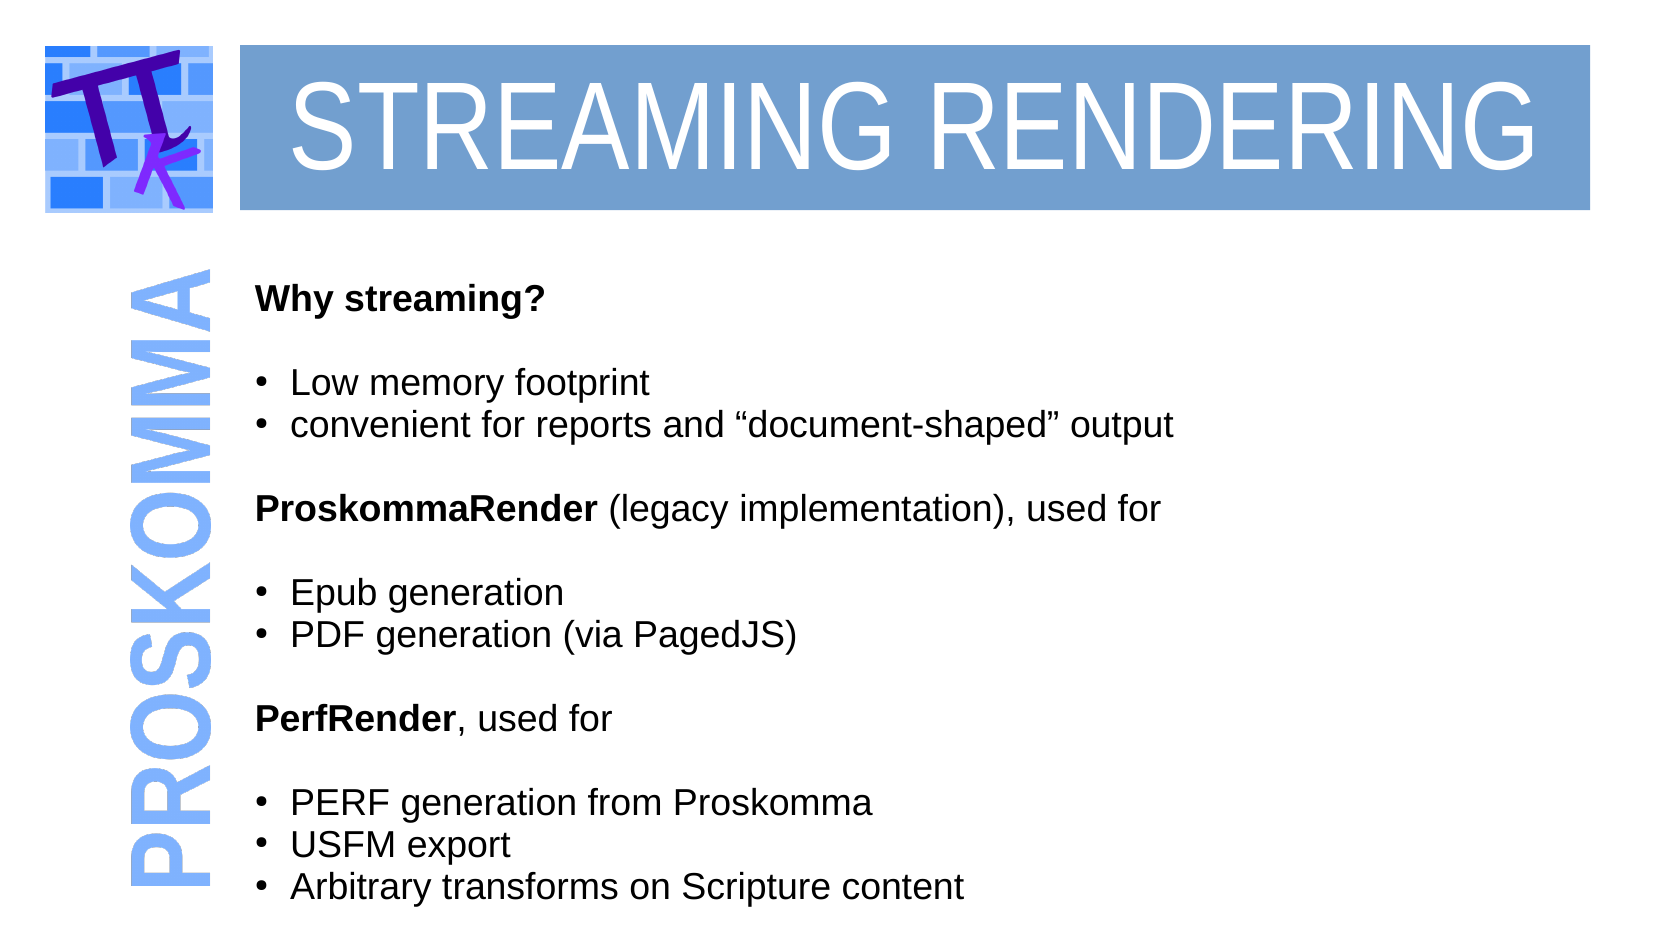

STREAMING RENDERING
Why streaming?
Low memory footprint
convenient for reports and “document-shaped” output
ProskommaRender (legacy implementation), used for
Epub generation
PDF generation (via PagedJS)
PerfRender, used for
PERF generation from Proskomma
USFM export
Arbitrary transforms on Scripture content